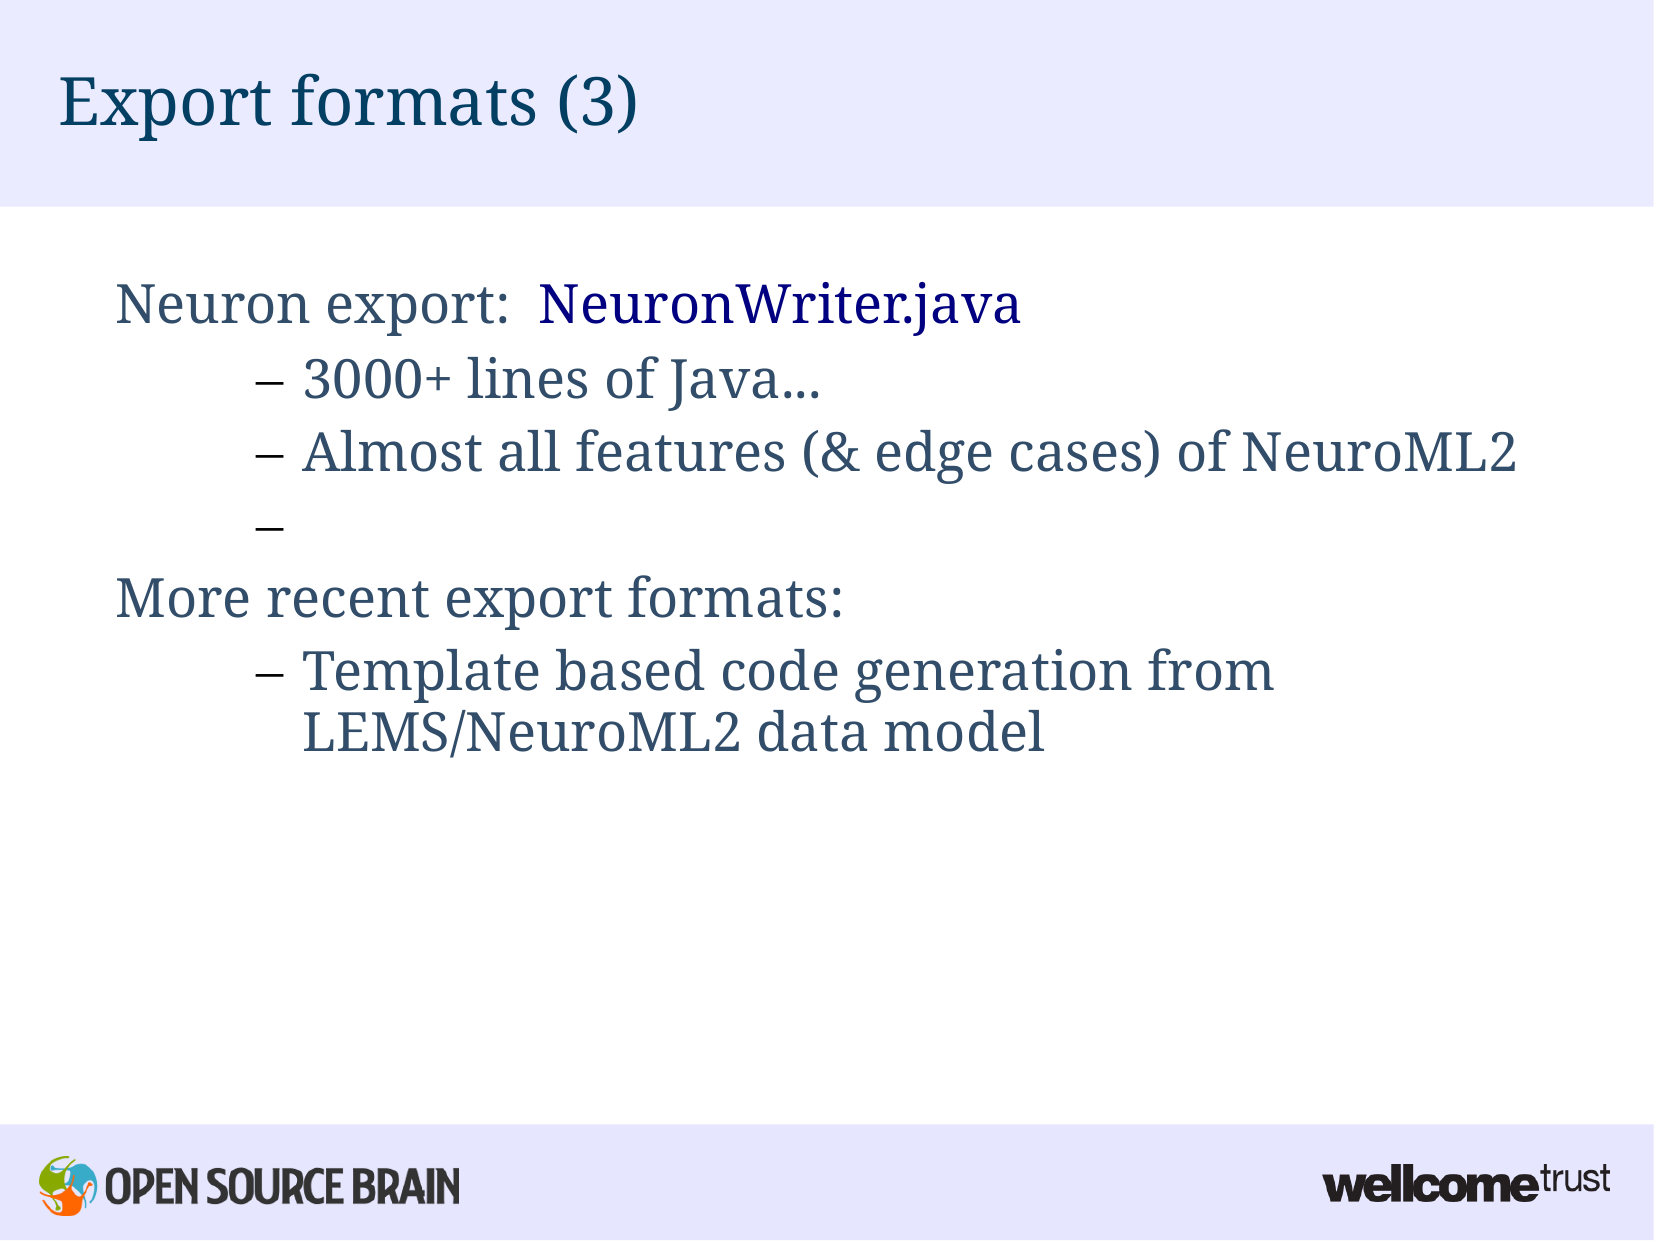

# Export formats (3)
Neuron export: NeuronWriter.java
3000+ lines of Java...
Almost all features (& edge cases) of NeuroML2
More recent export formats:
Template based code generation from LEMS/NeuroML2 data model
http://www.opensourcebrain.org